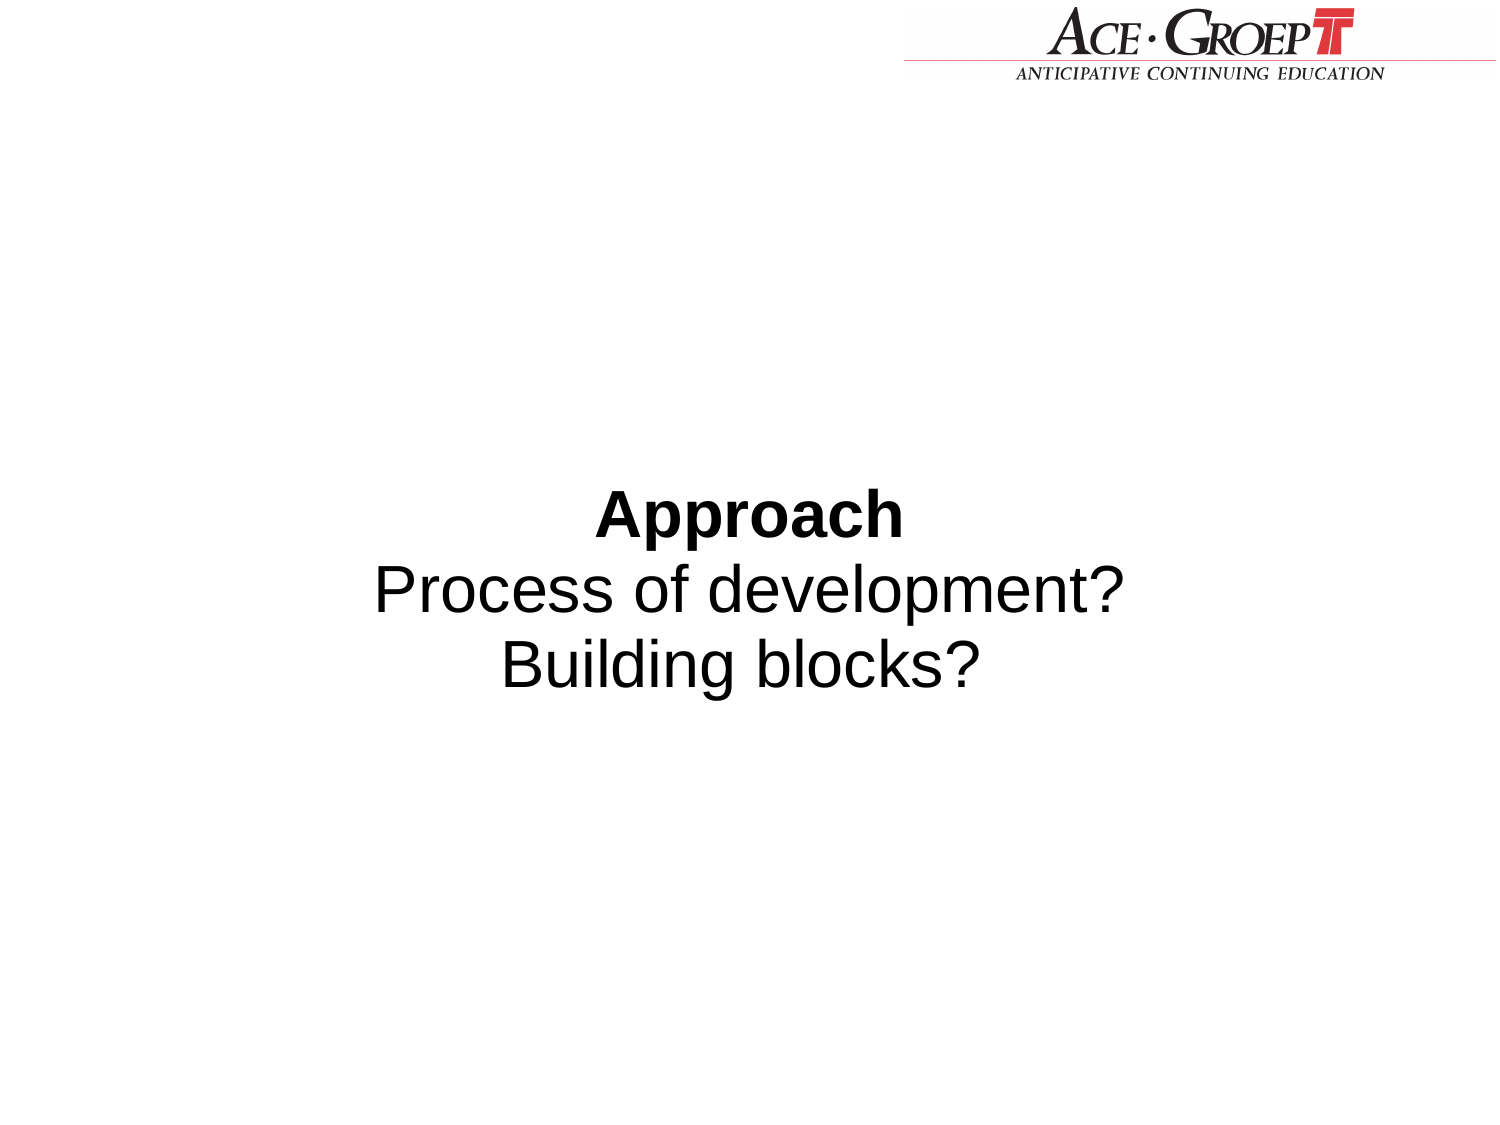

#
Approach
Process of development?
Building blocks?